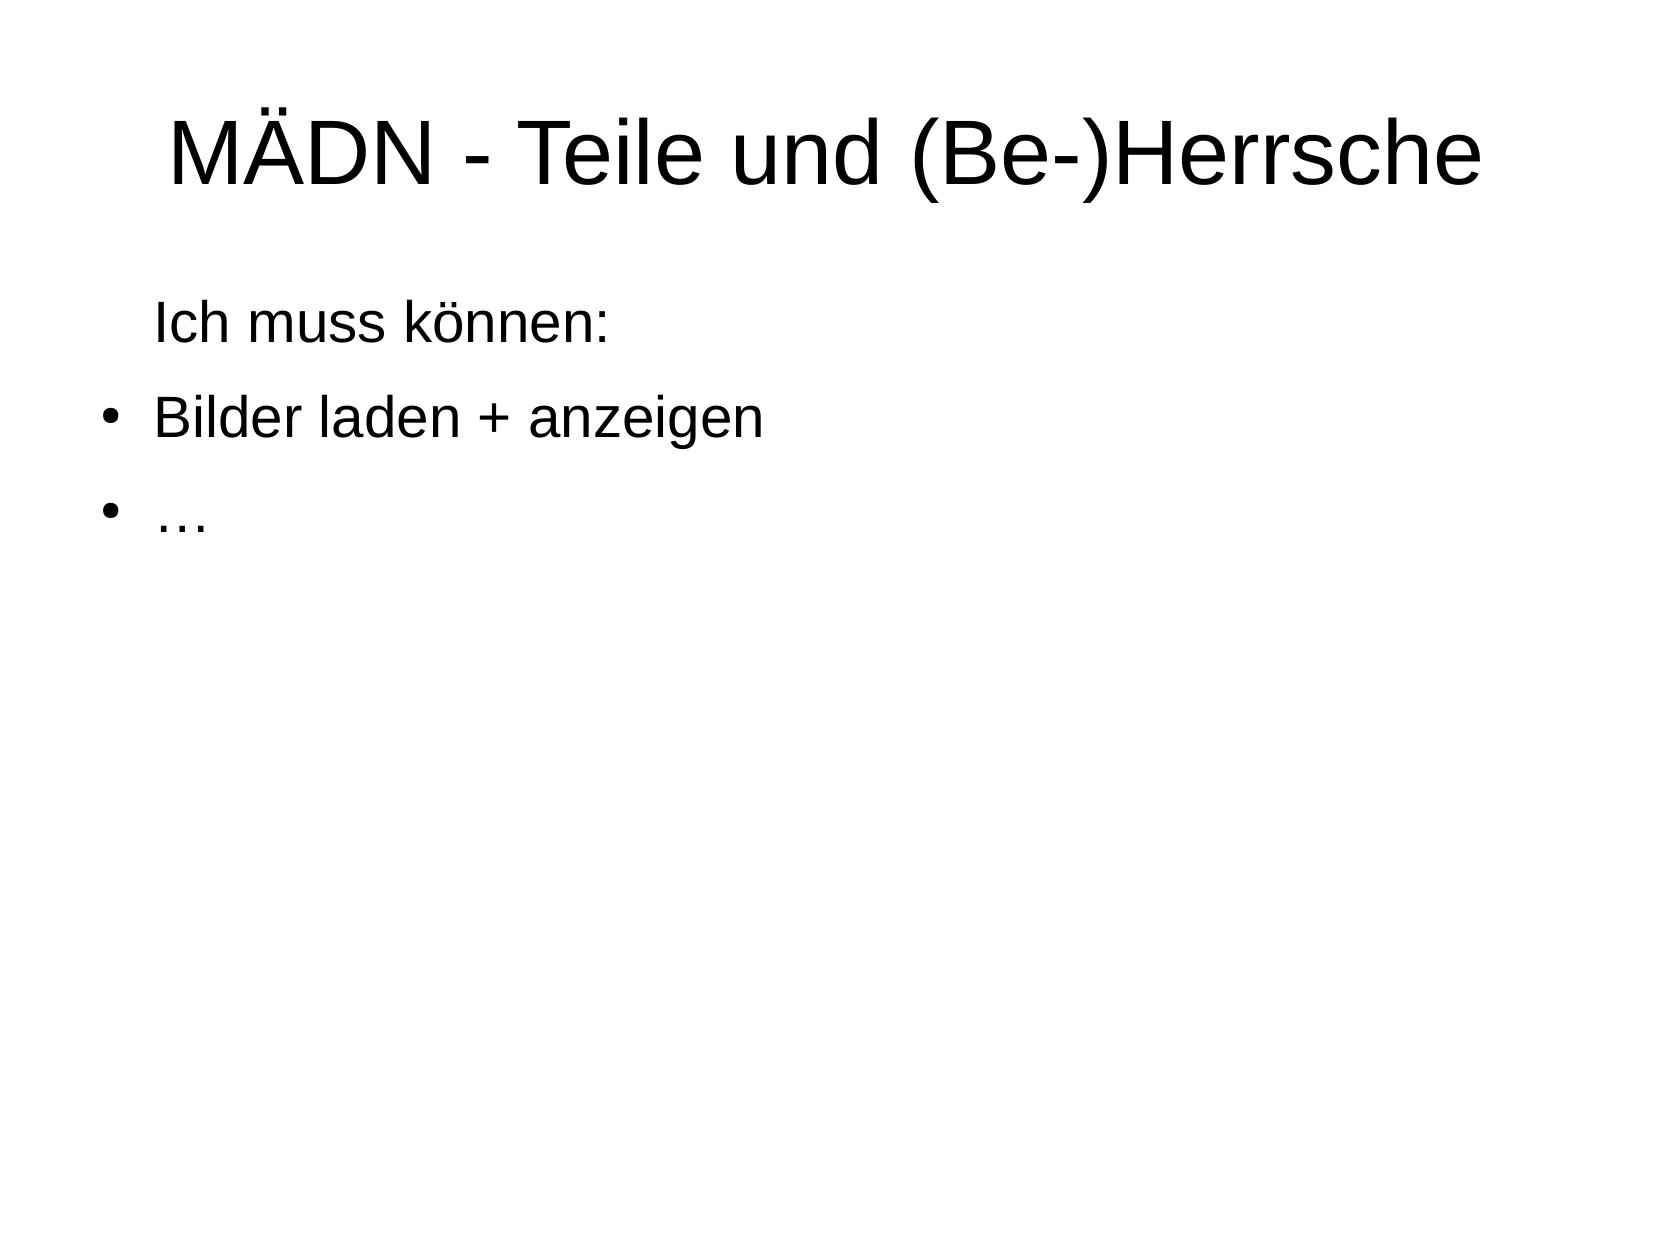

# MÄDN - Teile und (Be-)Herrsche
Ich muss können:
Bilder laden + anzeigen
…